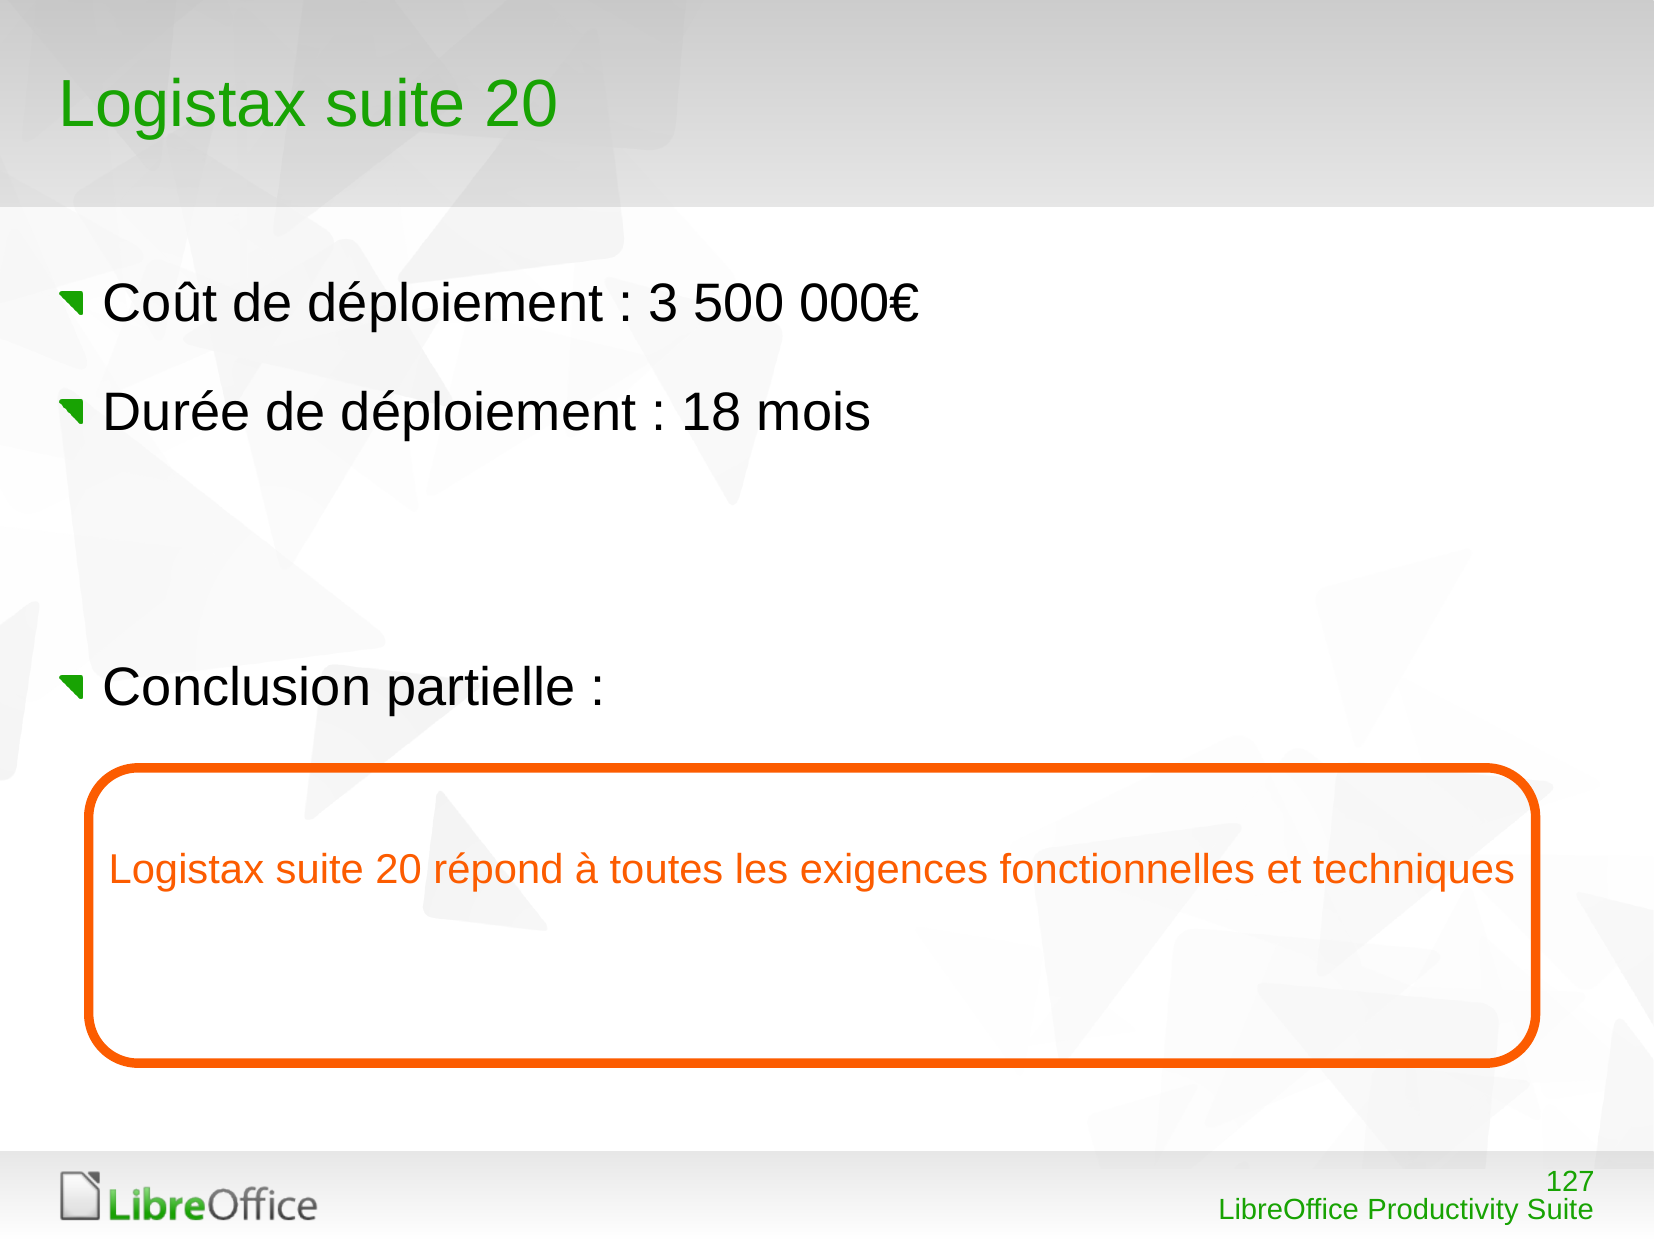

# Logistax suite 20
Coût de déploiement : 3 500 000€
Durée de déploiement : 18 mois
Conclusion partielle :
Logistax suite 20 répond à toutes les exigences fonctionnelles et techniques
127
LibreOffice Productivity Suite